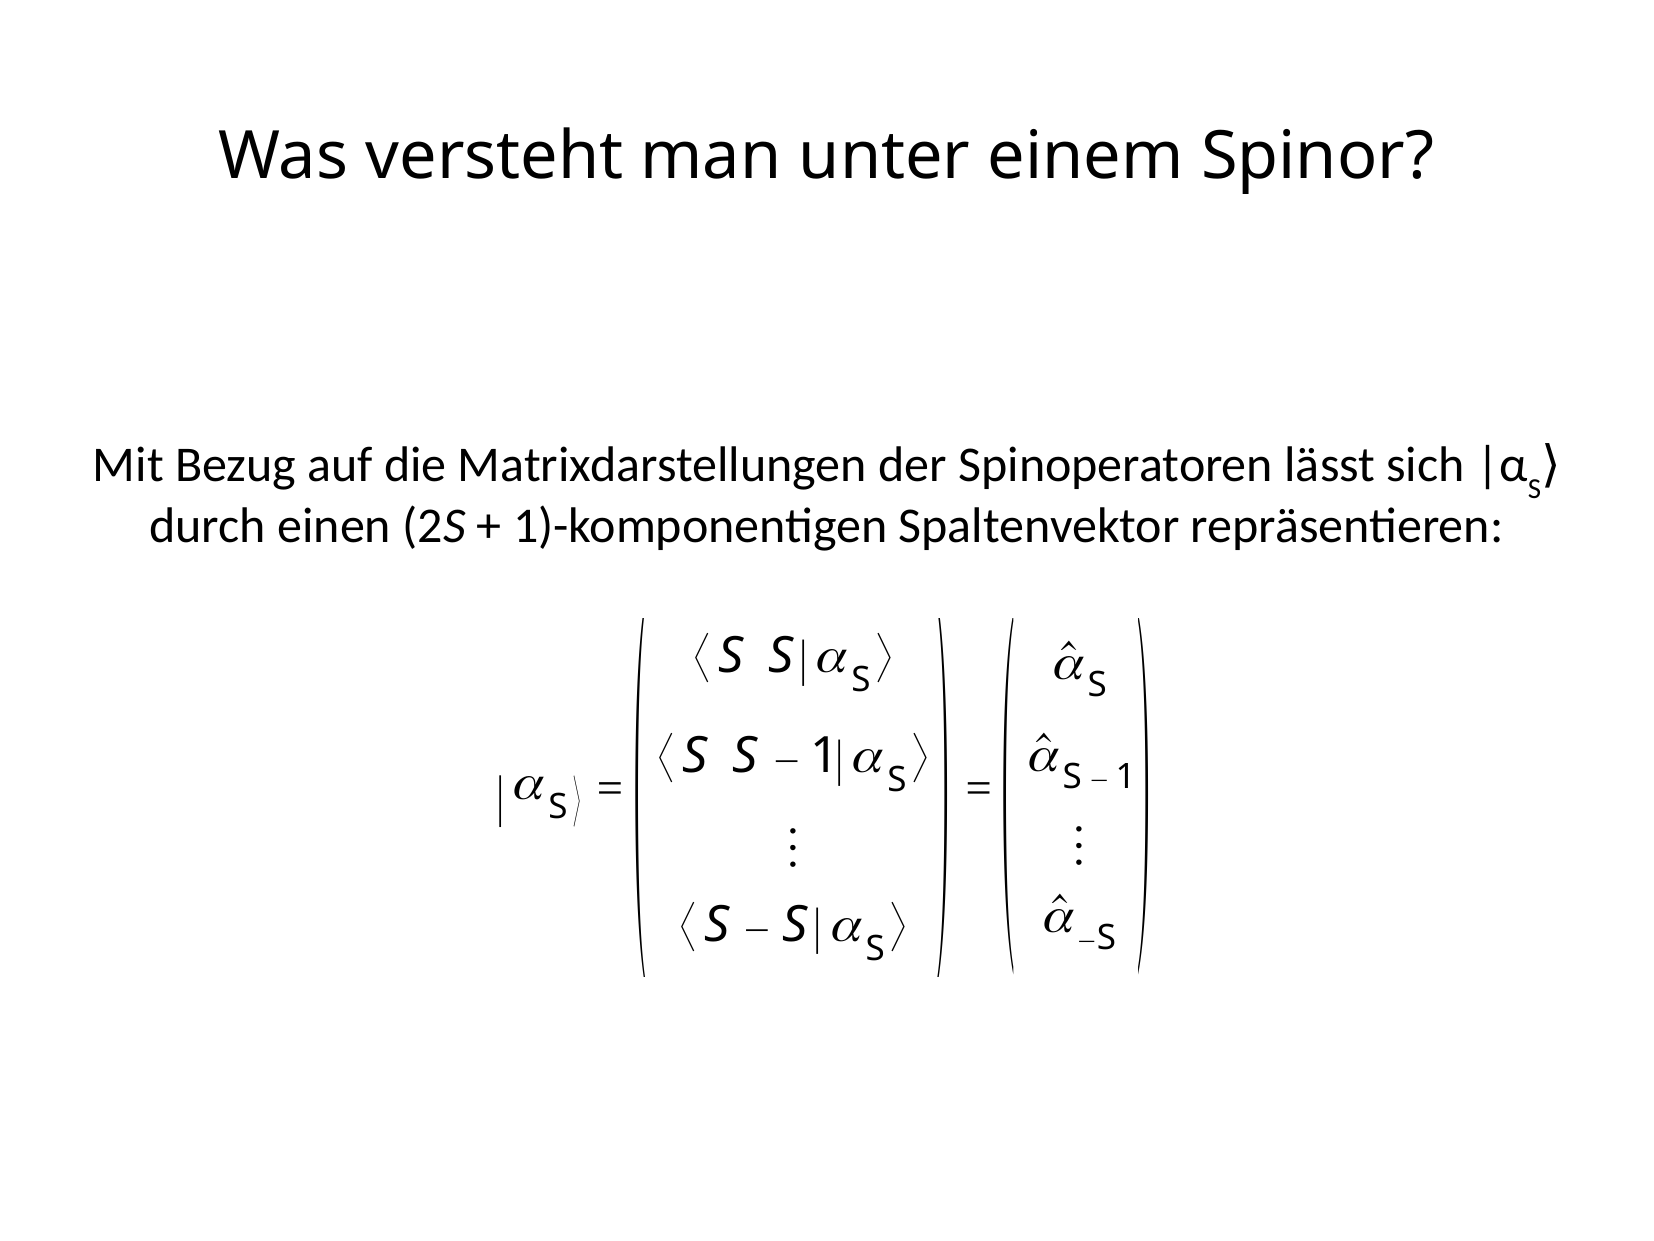

# Was versteht man unter einem Spinor?
Mit Bezug auf die Matrixdarstellungen der Spinoperatoren lässt sich |αS⟩ durch einen (2S + 1)-komponentigen Spaltenvektor repräsentieren: